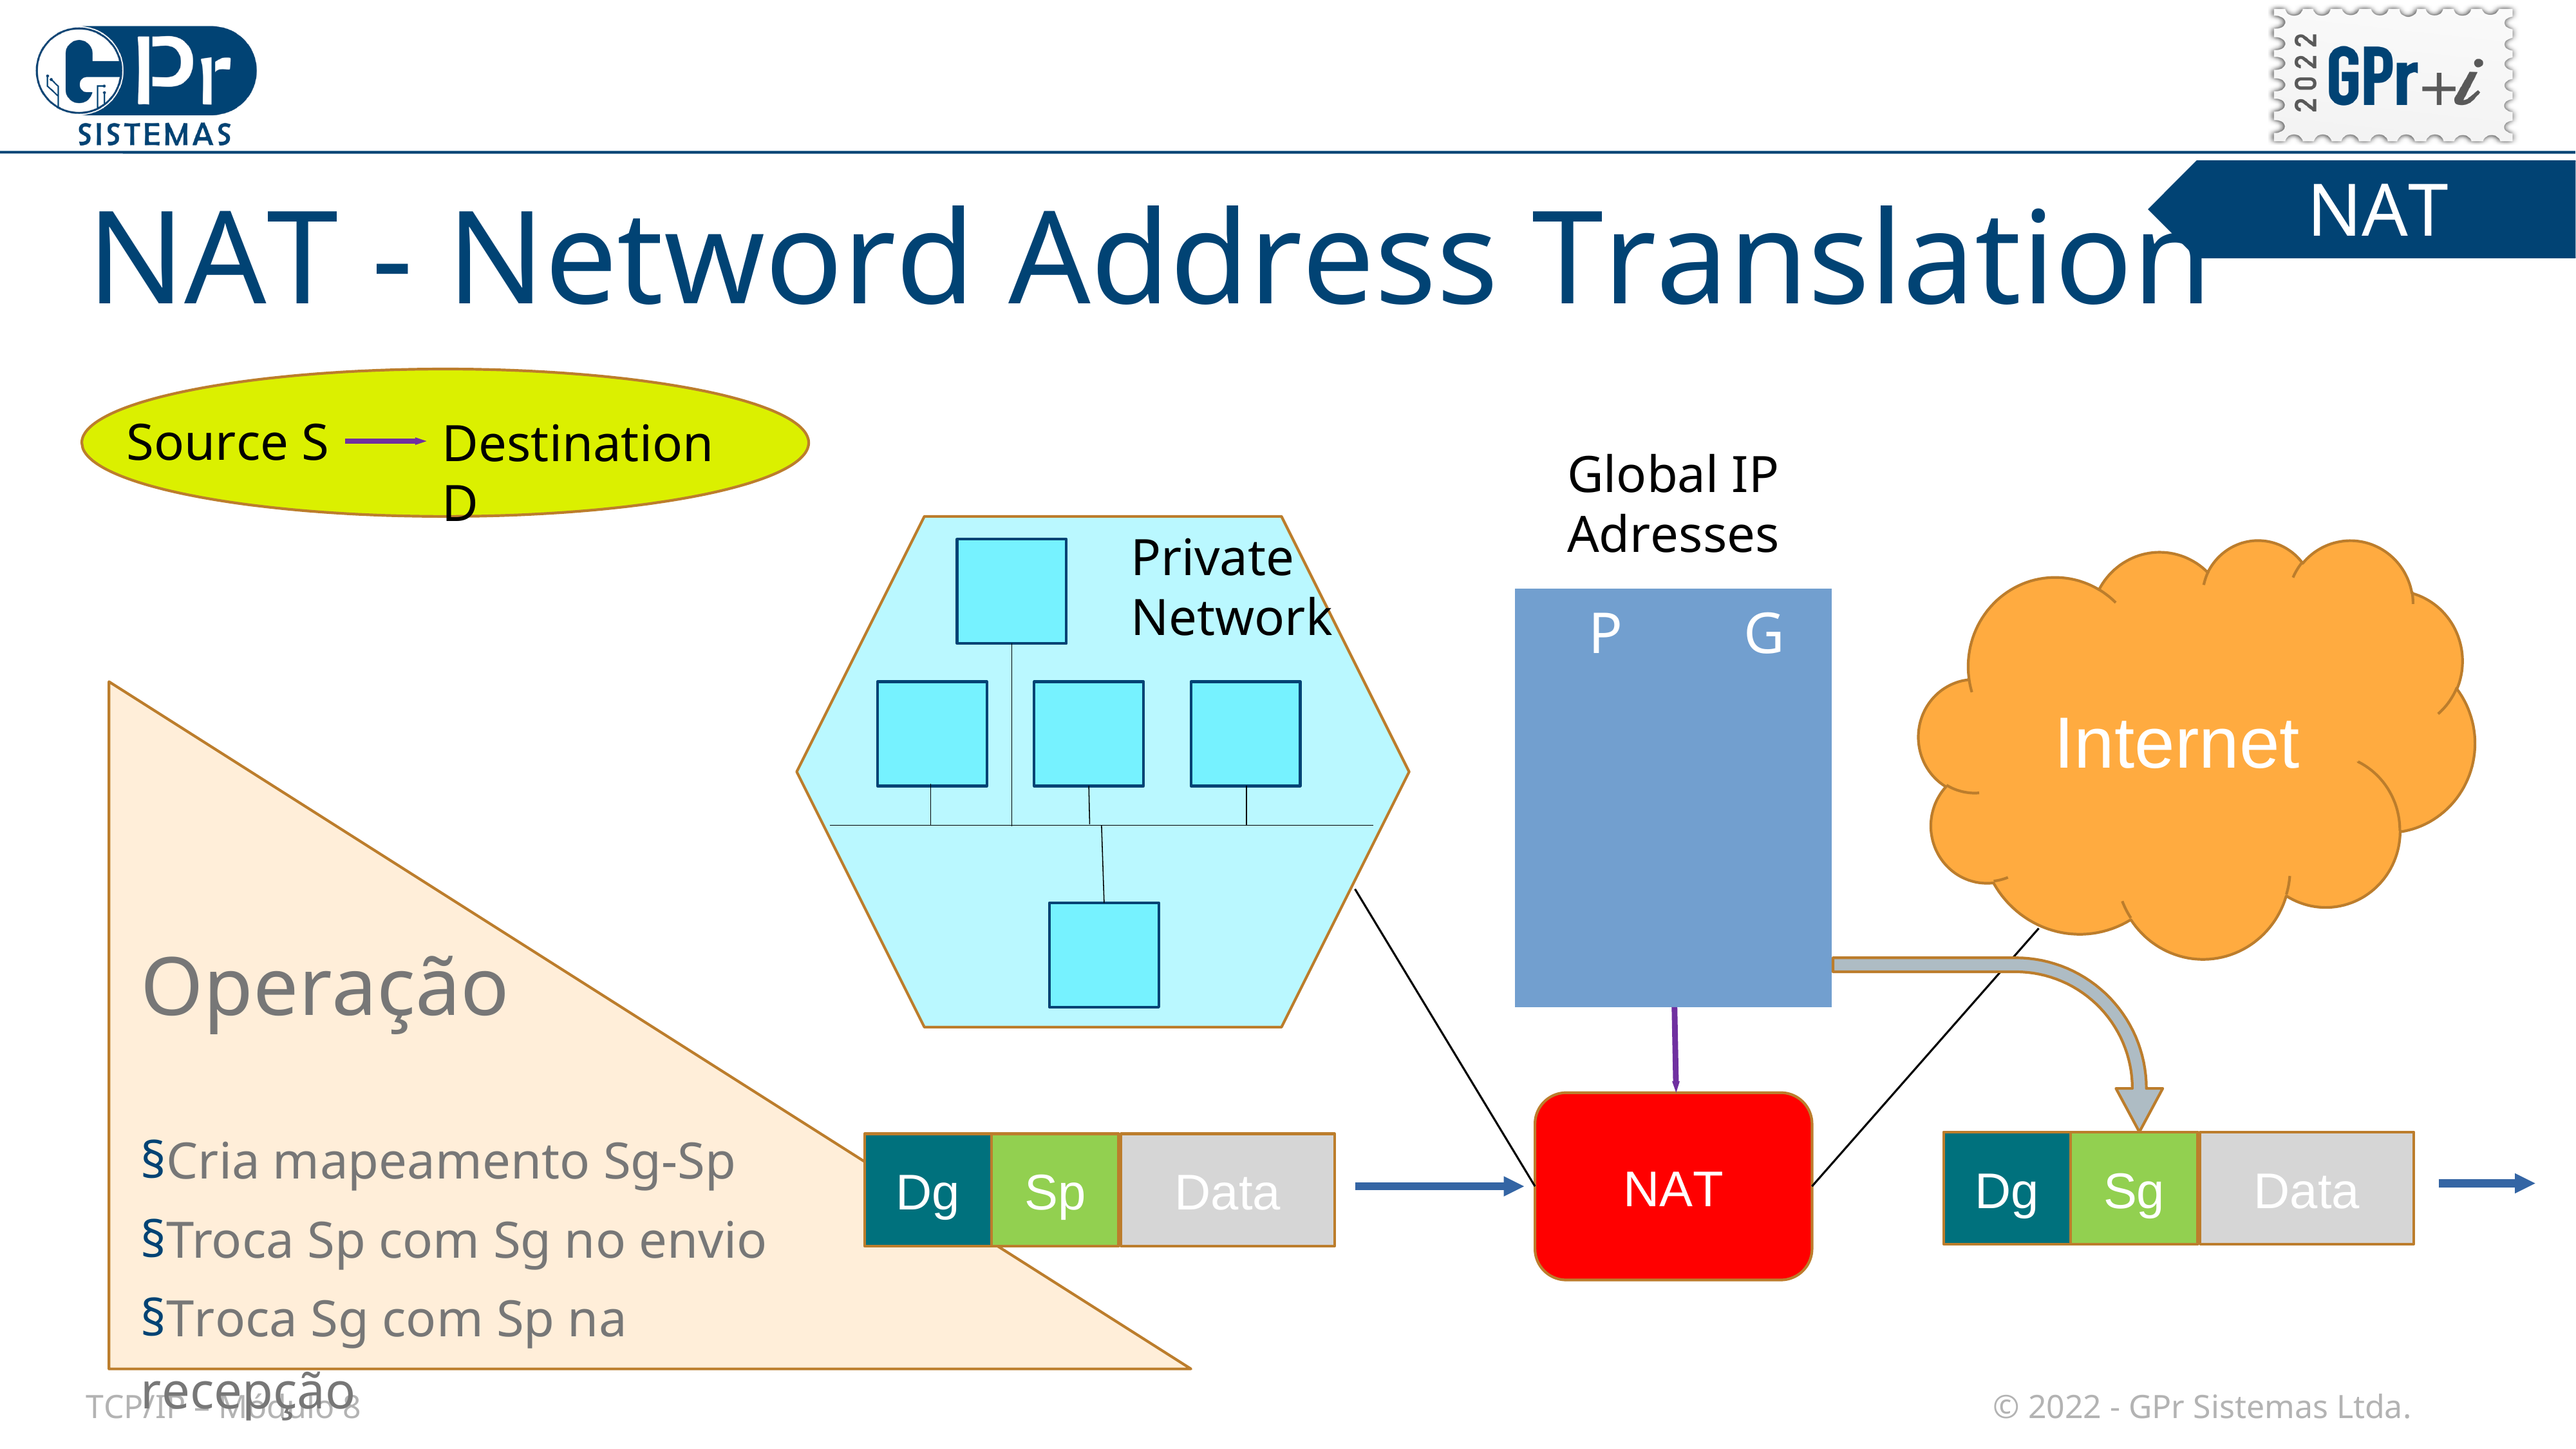

NAT
# NAT - Netword Address Translation
Source S
Destination D
Global IP Adresses
Private Network
Internet
| P | G |
| --- | --- |
| | |
| | |
| | |
| | |
| | |
Operação
Cria mapeamento Sg-Sp
Troca Sp com Sg no envio
Troca Sg com Sp na recepção
NAT
Dg
Sg
Data
Dg
Sp
Data